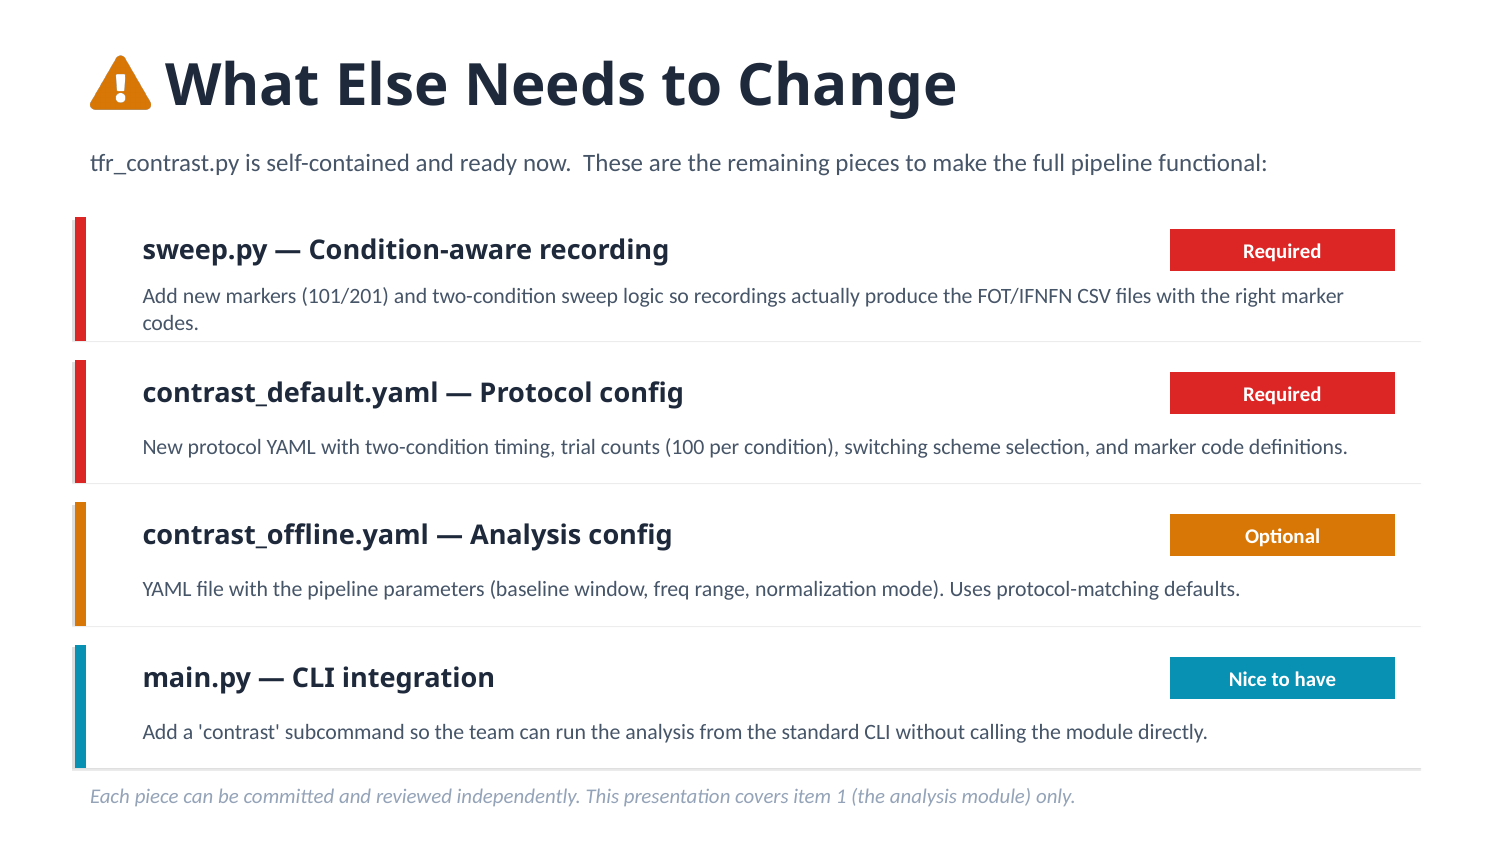

What Else Needs to Change
tfr_contrast.py is self-contained and ready now. These are the remaining pieces to make the full pipeline functional:
sweep.py — Condition-aware recording
Required
Add new markers (101/201) and two-condition sweep logic so recordings actually produce the FOT/IFNFN CSV files with the right marker codes.
contrast_default.yaml — Protocol config
Required
New protocol YAML with two-condition timing, trial counts (100 per condition), switching scheme selection, and marker code definitions.
contrast_offline.yaml — Analysis config
Optional
YAML file with the pipeline parameters (baseline window, freq range, normalization mode). Uses protocol-matching defaults.
main.py — CLI integration
Nice to have
Add a 'contrast' subcommand so the team can run the analysis from the standard CLI without calling the module directly.
Each piece can be committed and reviewed independently. This presentation covers item 1 (the analysis module) only.